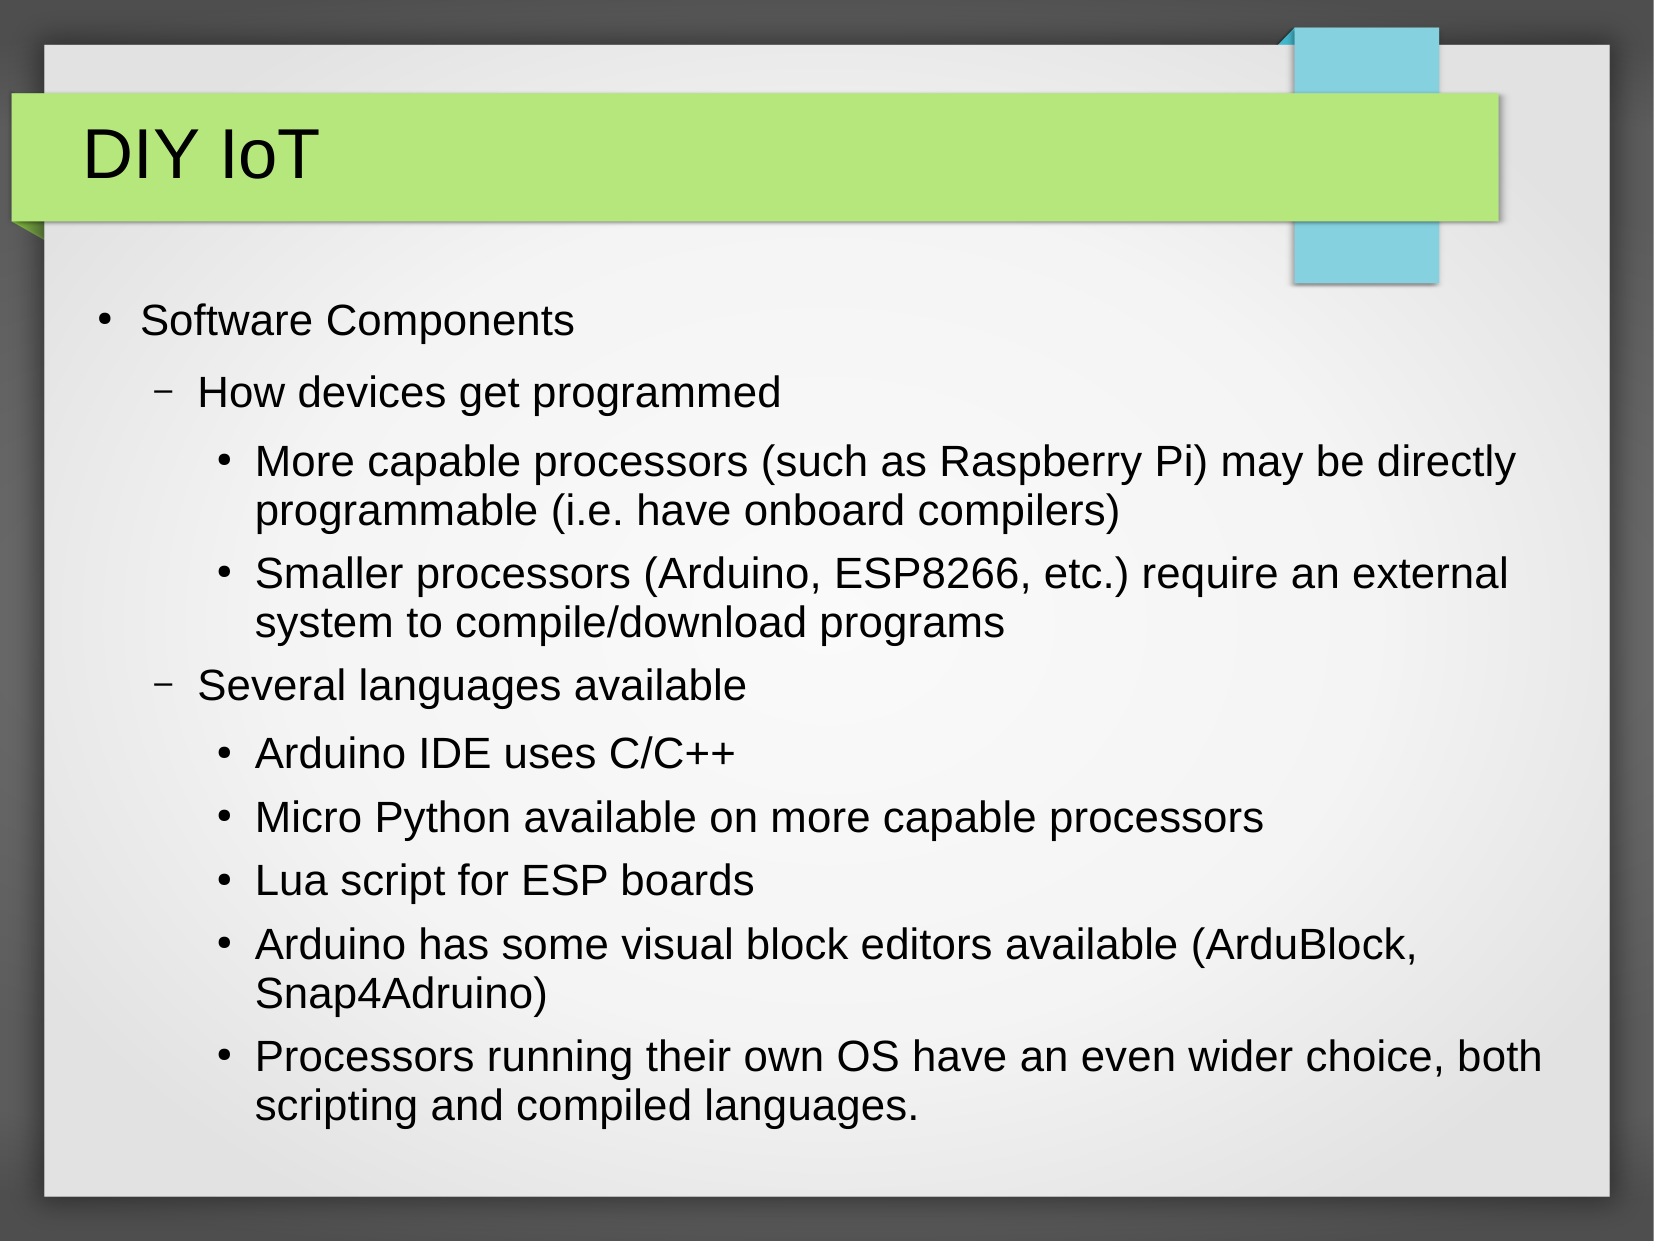

# DIY IoT
Software Components
How devices get programmed
More capable processors (such as Raspberry Pi) may be directly programmable (i.e. have onboard compilers)
Smaller processors (Arduino, ESP8266, etc.) require an external system to compile/download programs
Several languages available
Arduino IDE uses C/C++
Micro Python available on more capable processors
Lua script for ESP boards
Arduino has some visual block editors available (ArduBlock, Snap4Adruino)
Processors running their own OS have an even wider choice, both scripting and compiled languages.